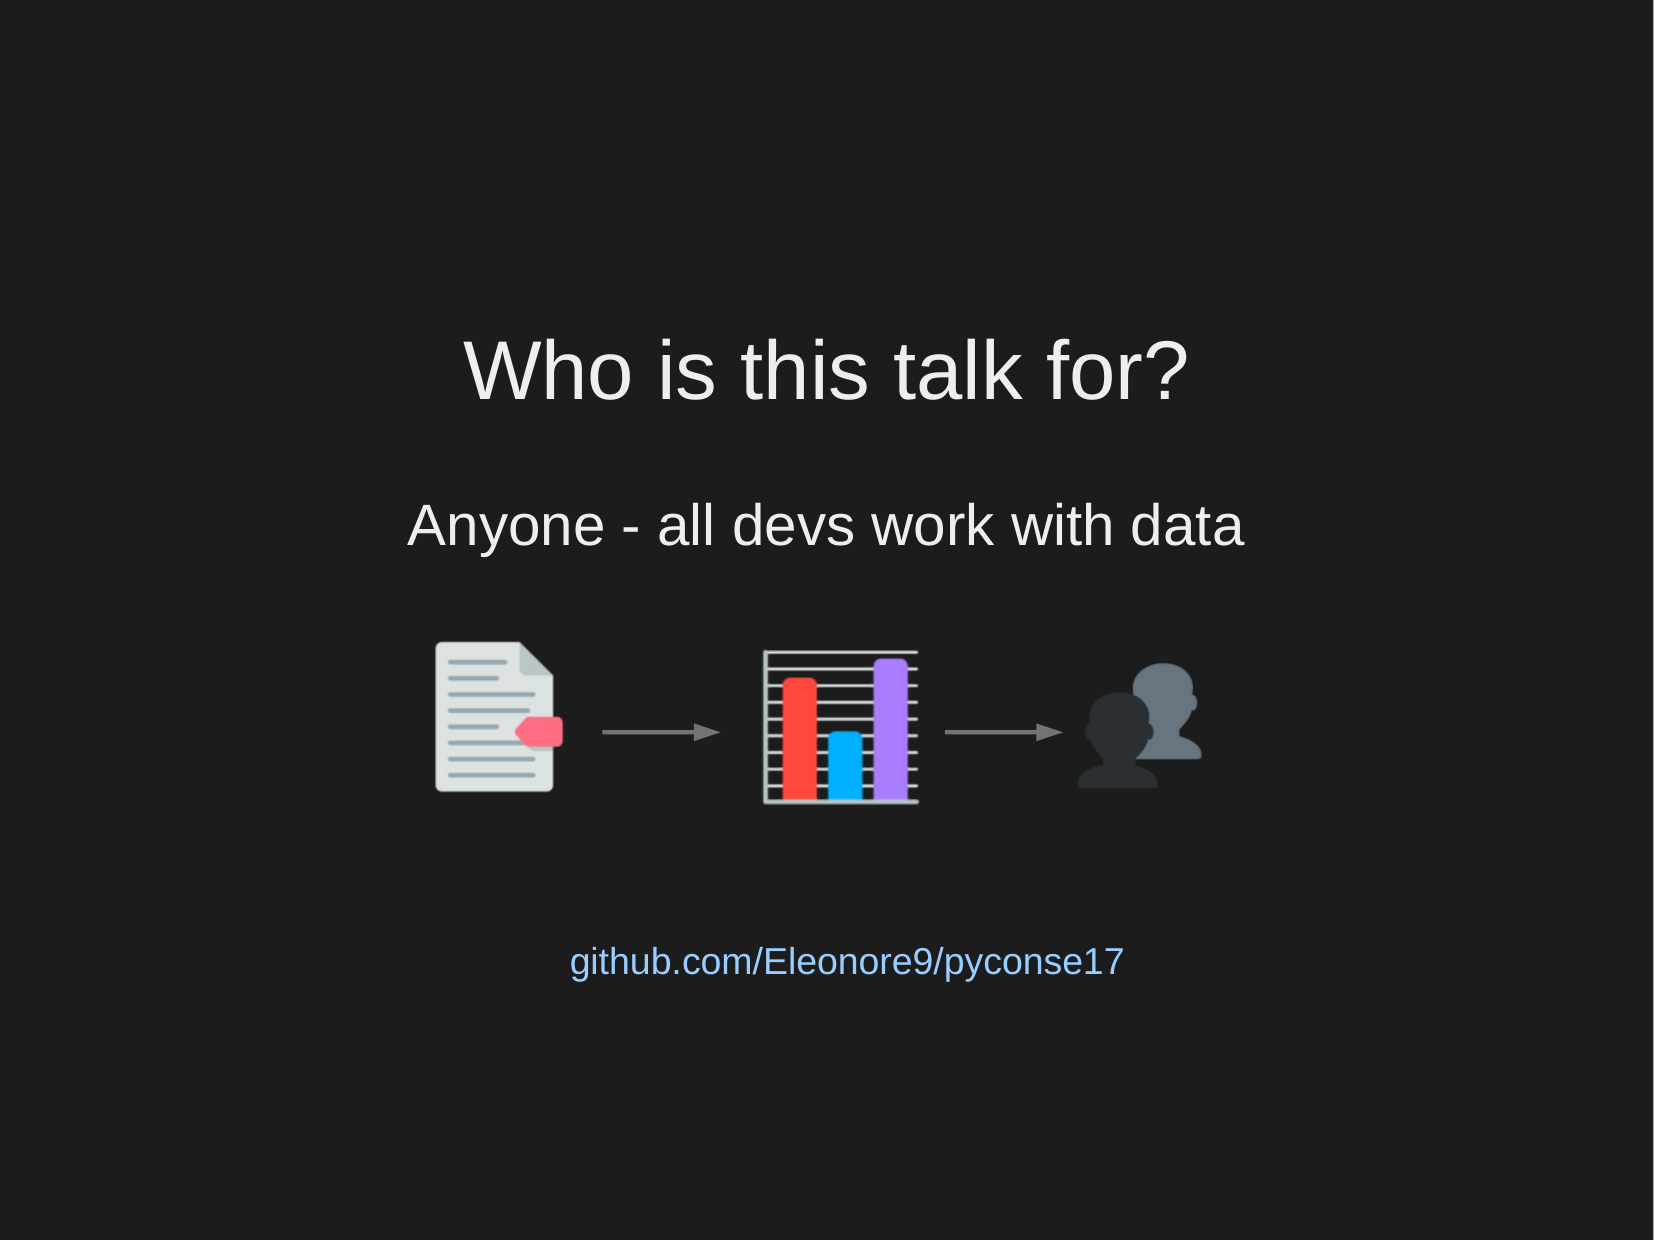

Who is this talk for?
Anyone - all devs work with data
github.com/Eleonore9/pyconse17